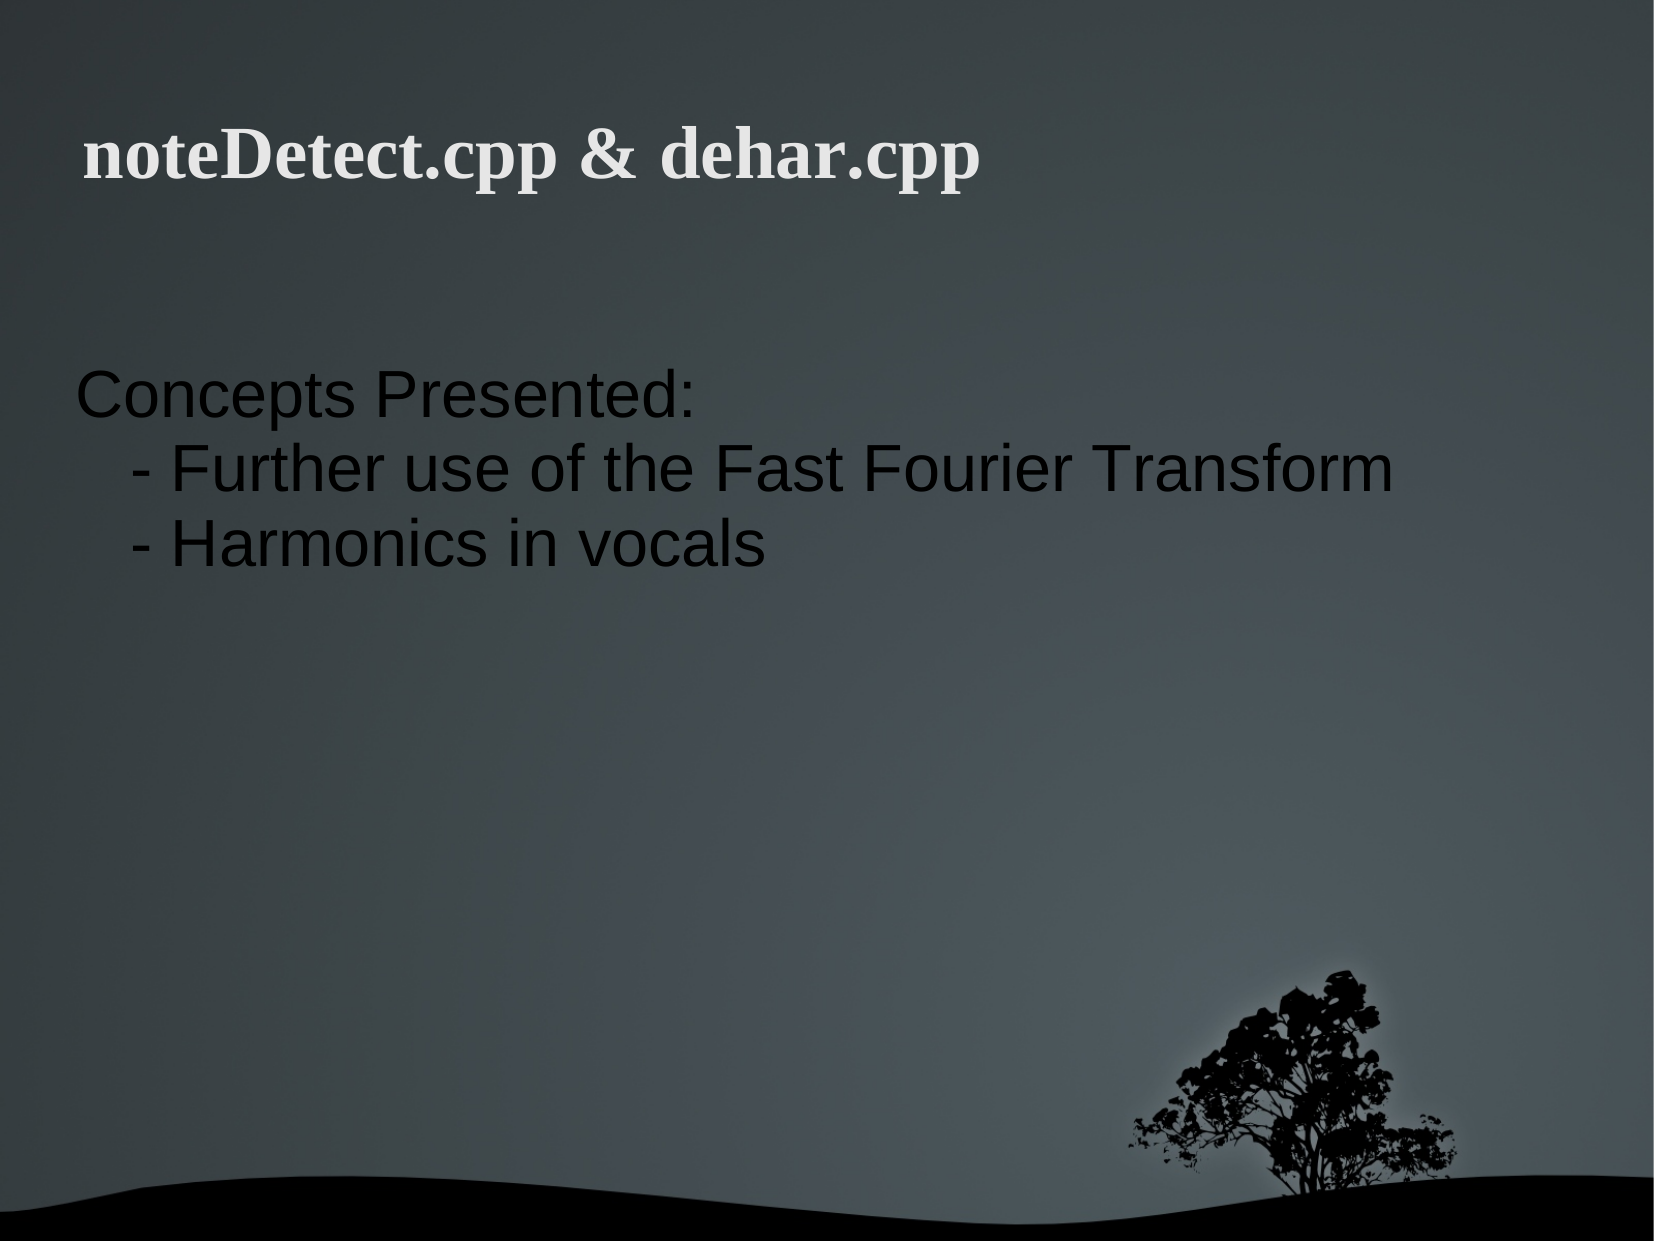

# noteDetect.cpp & dehar.cpp
Concepts Presented:
 - Further use of the Fast Fourier Transform
 - Harmonics in vocals